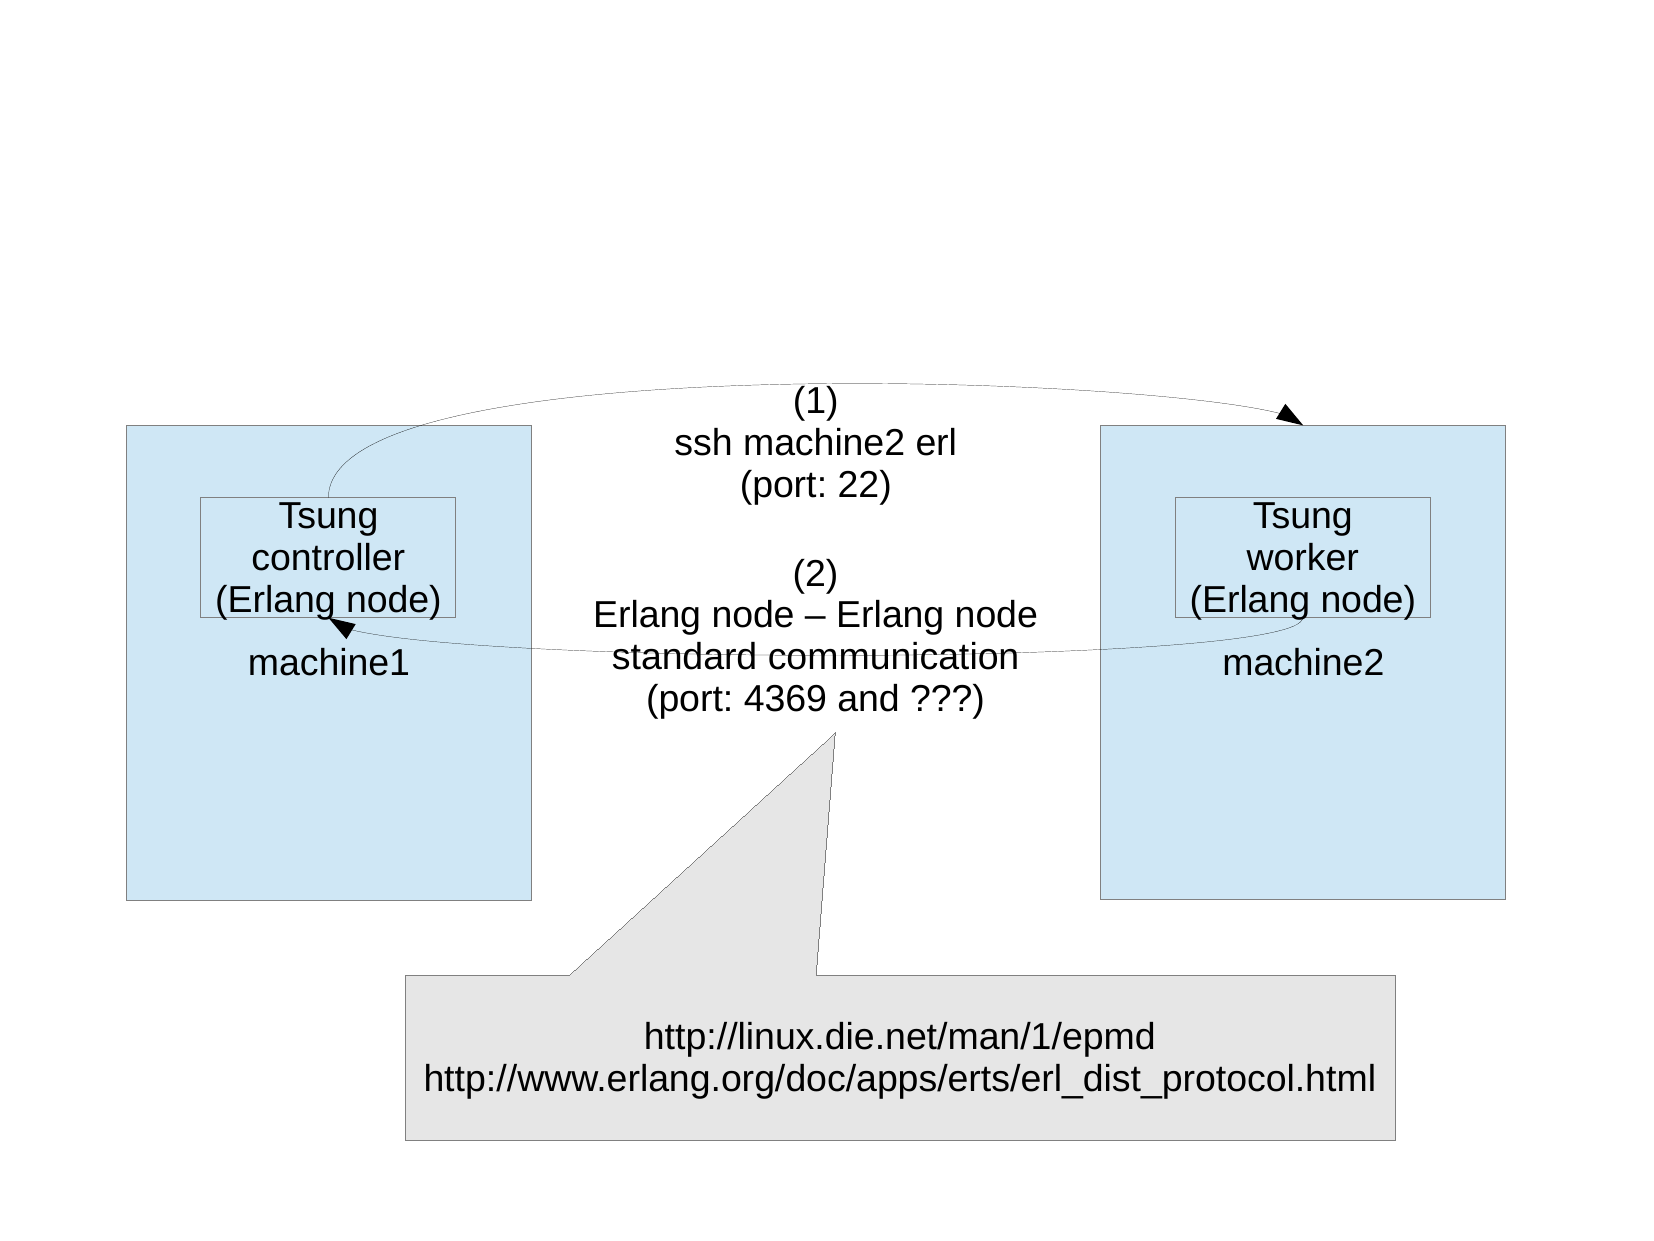

machine2
machine1
Tsung
worker
(Erlang node)
Tsung
controller
(Erlang node)
http://linux.die.net/man/1/epmd
http://www.erlang.org/doc/apps/erts/erl_dist_protocol.html